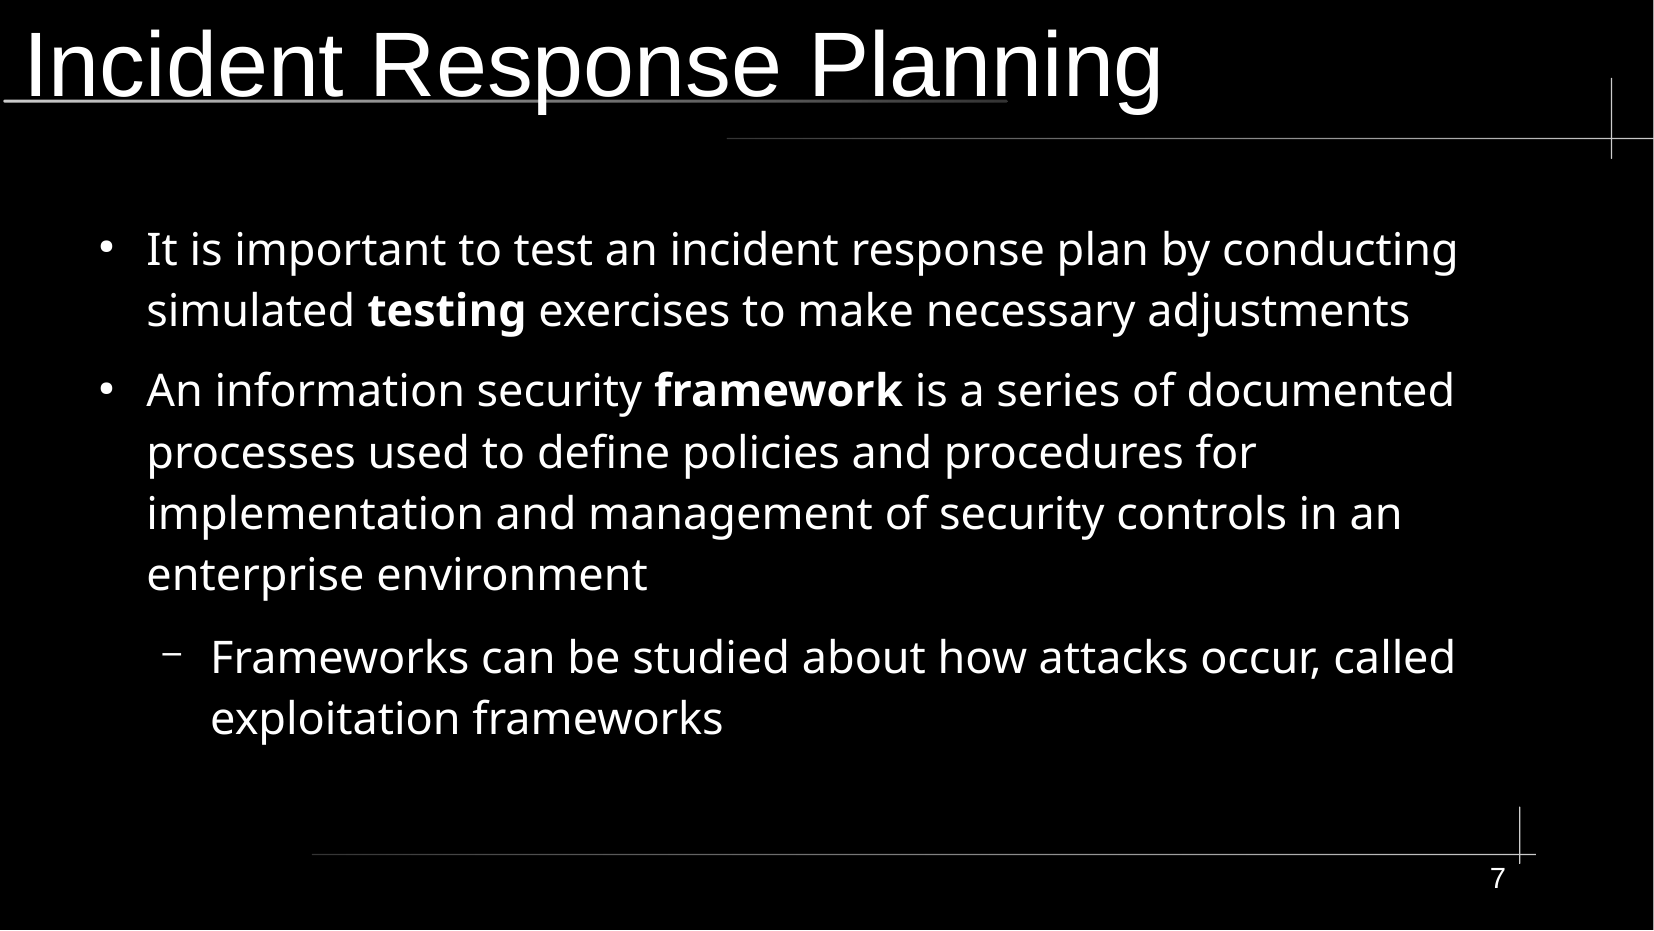

# Incident Response Planning
It is important to test an incident response plan by conducting simulated testing exercises to make necessary adjustments
An information security framework is a series of documented processes used to define policies and procedures for implementation and management of security controls in an enterprise environment
Frameworks can be studied about how attacks occur, called exploitation frameworks
7